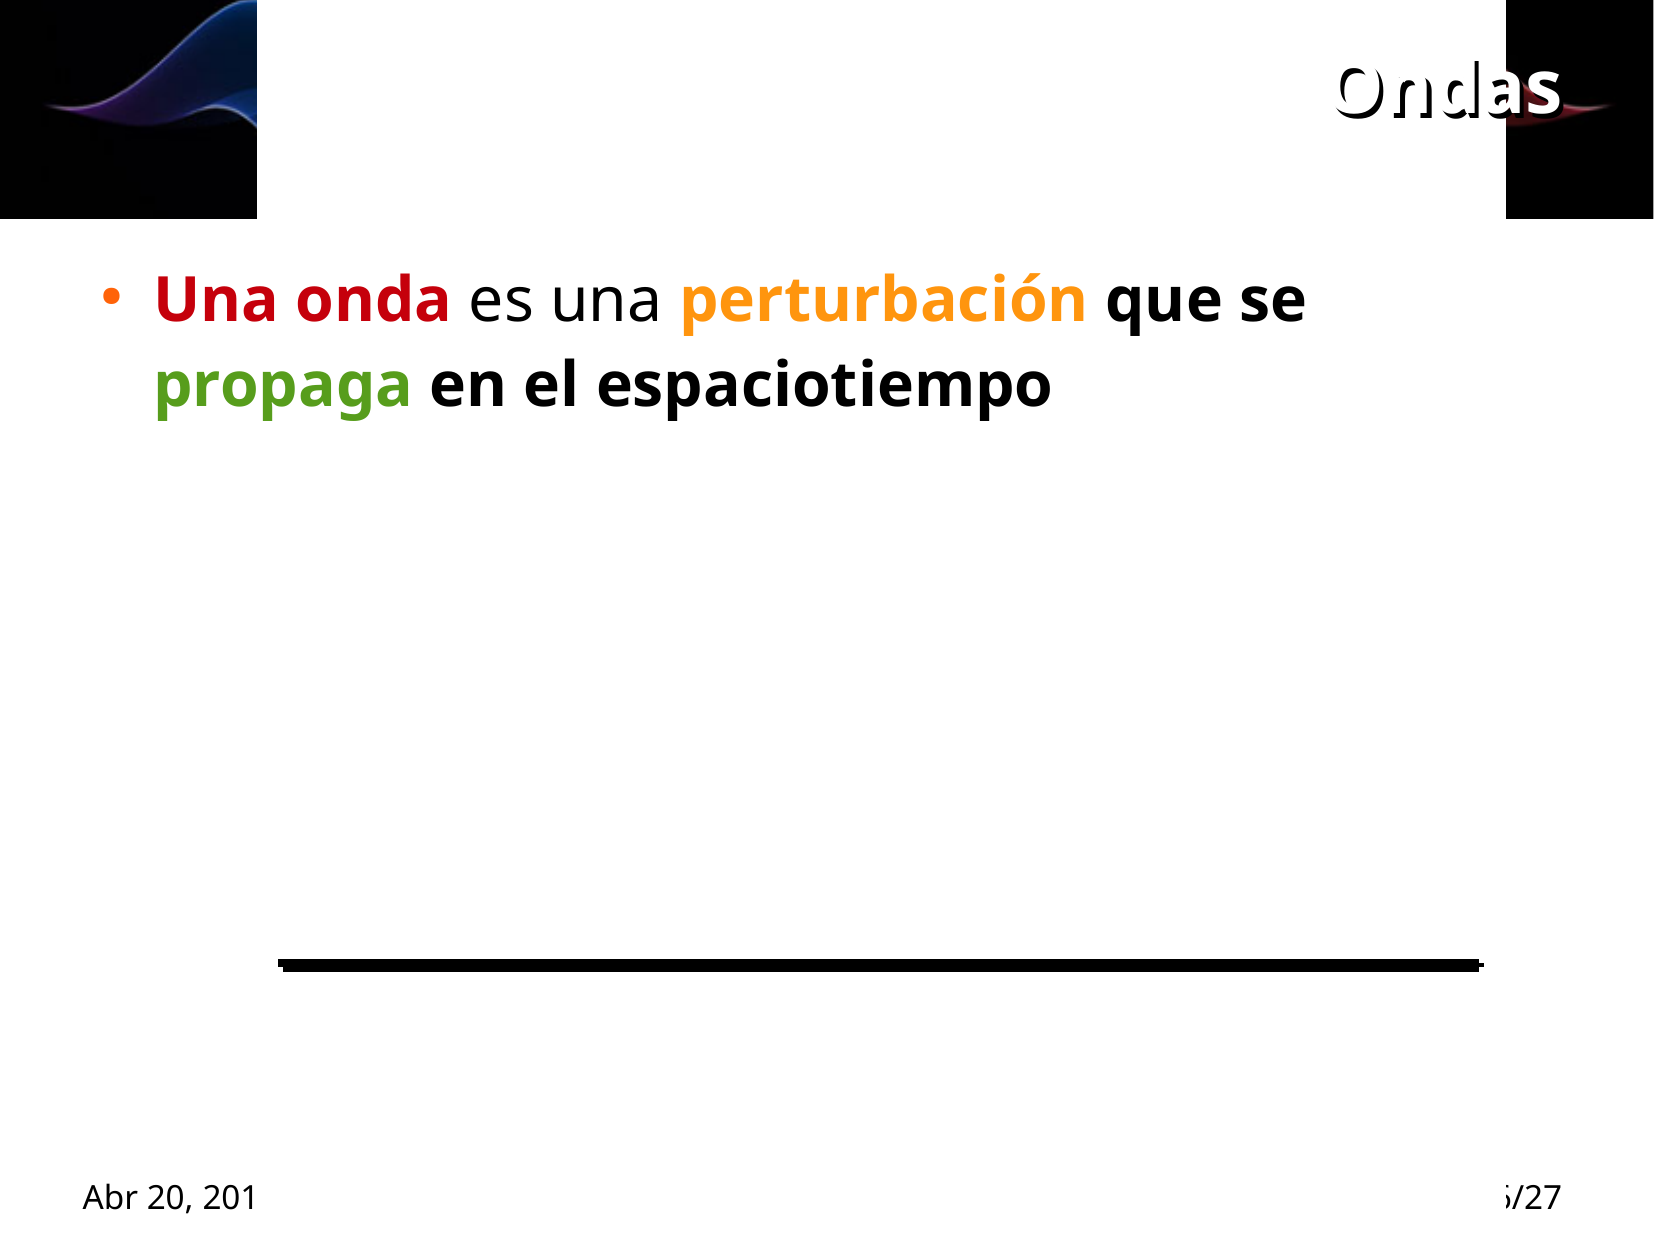

# Ondas
Una onda es una perturbación que se propaga en el espaciotiempo
Abr 20, 2017
H. Asorey - Moderna A 2017 - U03C02
6